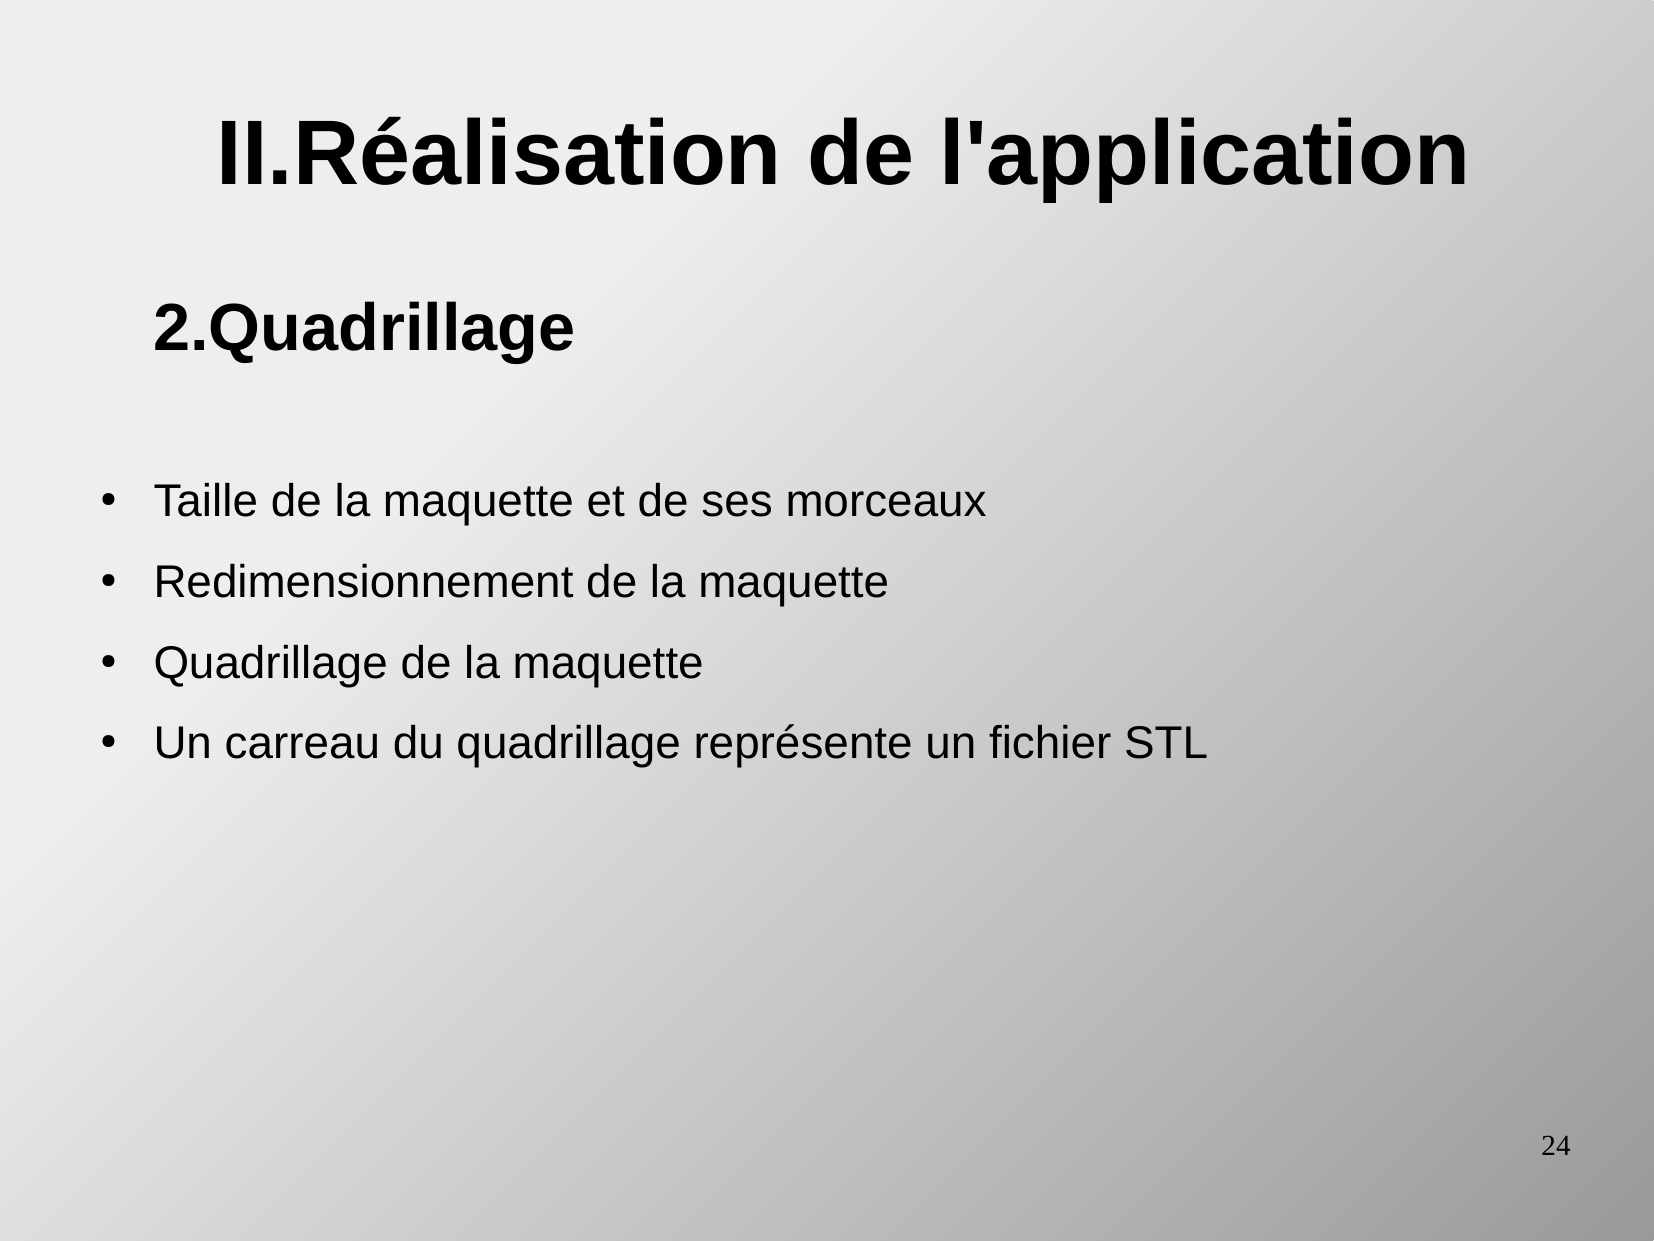

# II.Réalisation de l'application
2.Quadrillage
Taille de la maquette et de ses morceaux
Redimensionnement de la maquette
Quadrillage de la maquette
Un carreau du quadrillage représente un fichier STL
24